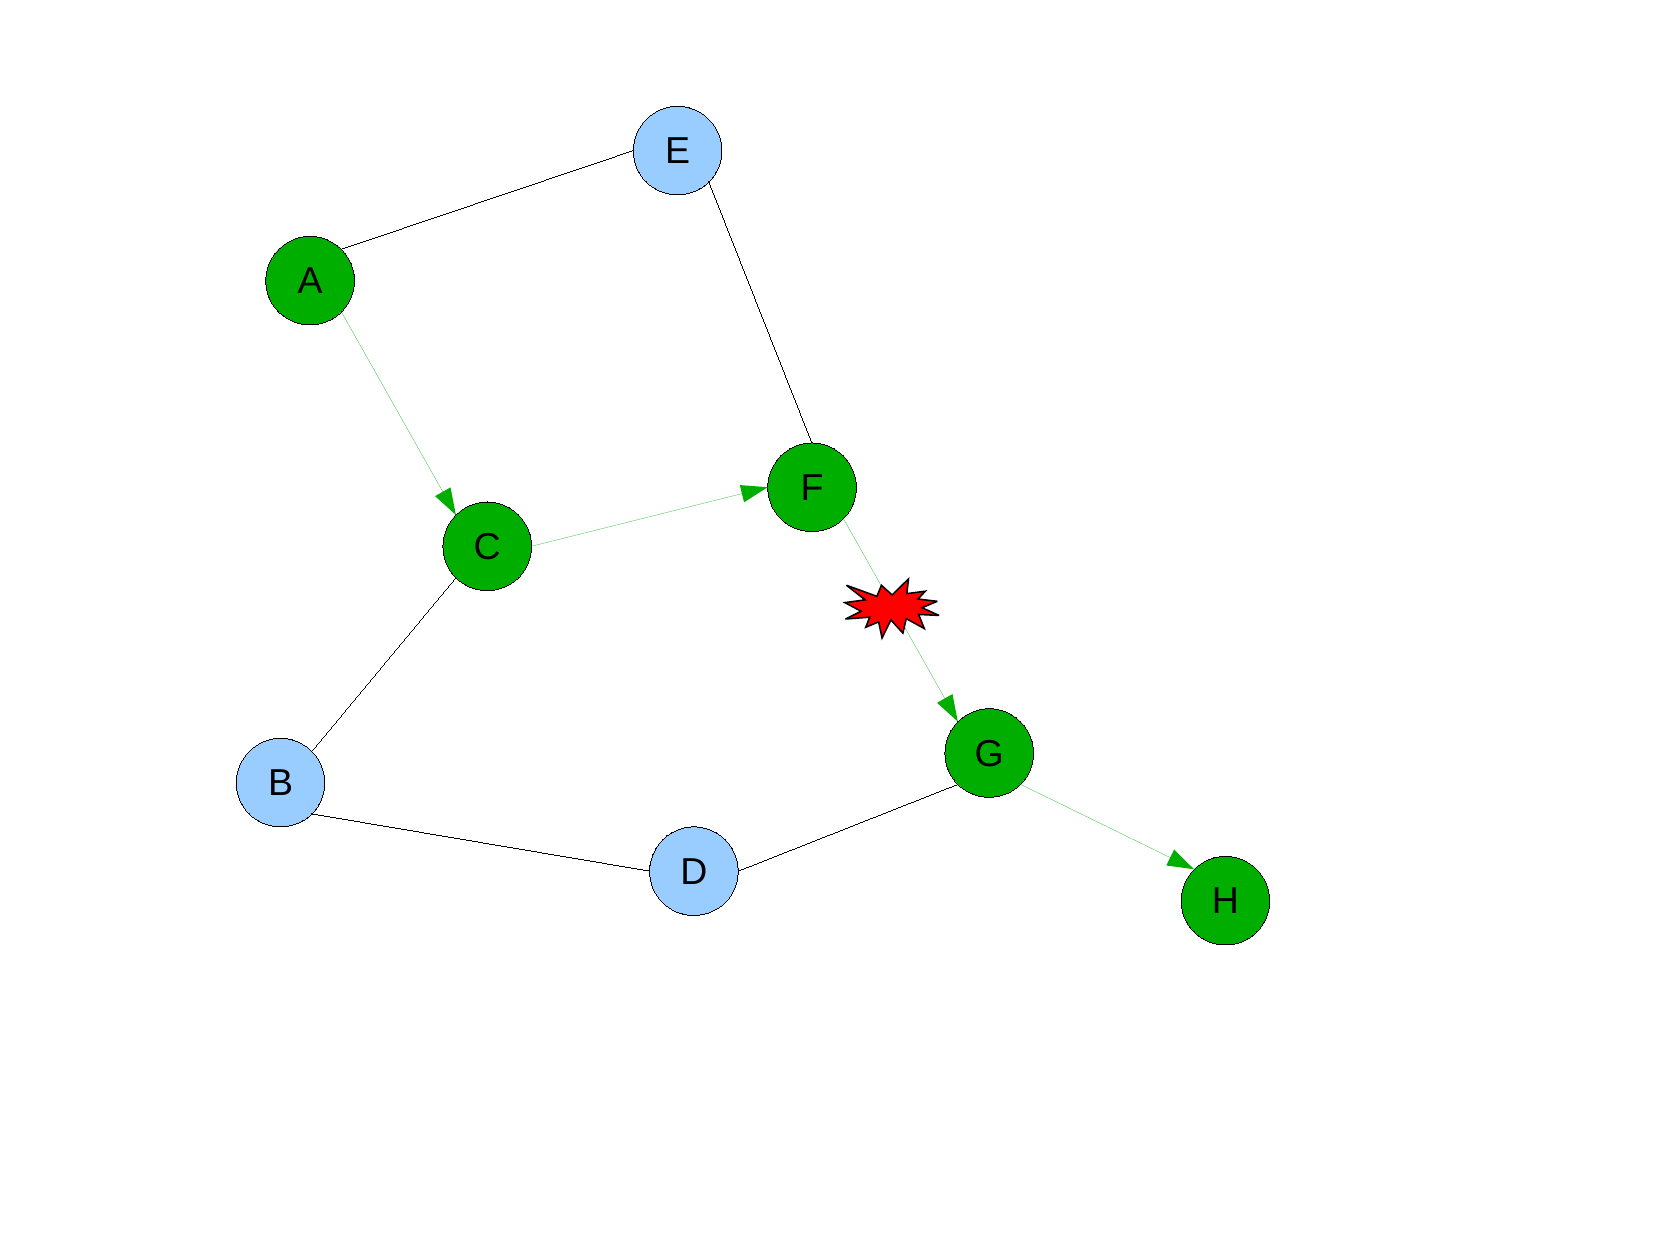

E
A
F
C
G
B
D
H